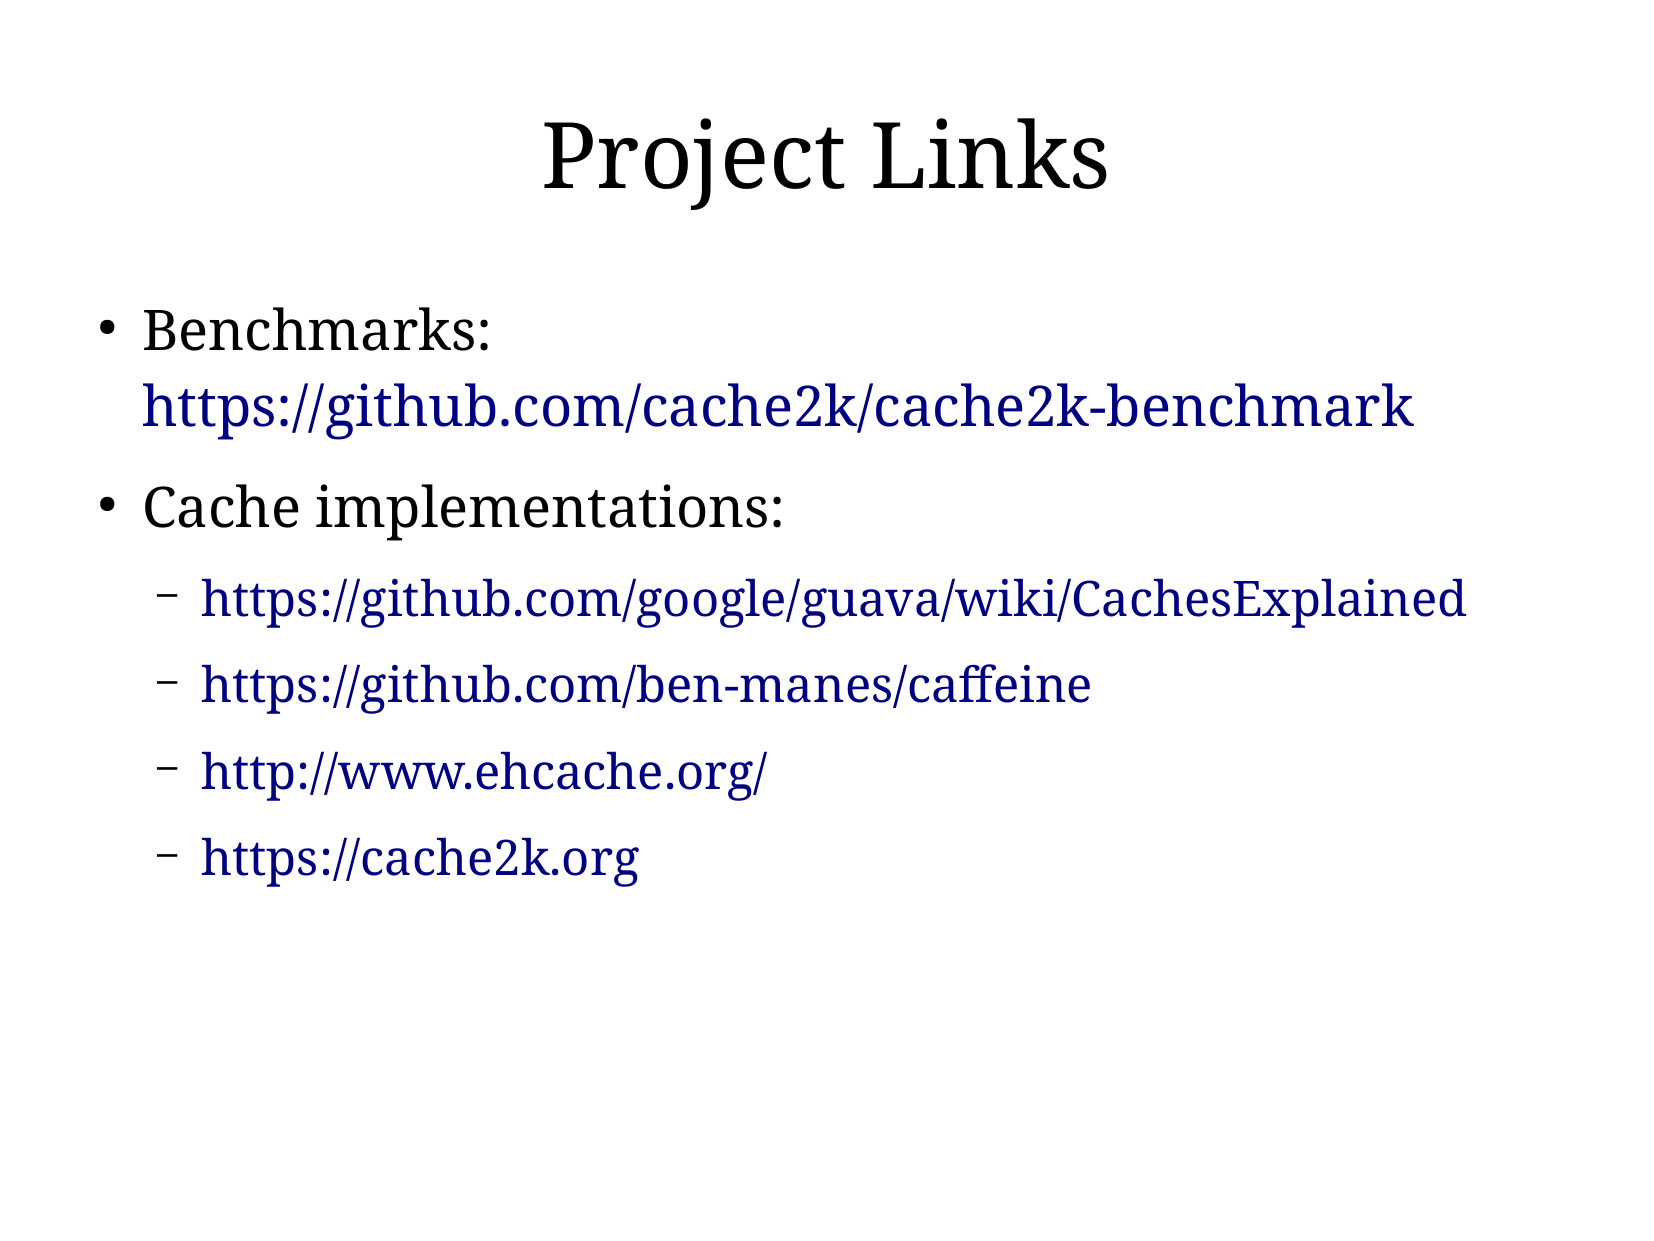

# Project Links
Benchmarks:
https://github.com/cache2k/cache2k-benchmark
Cache implementations:
https://github.com/google/guava/wiki/CachesExplained
https://github.com/ben-manes/caffeine
http://www.ehcache.org/
https://cache2k.org